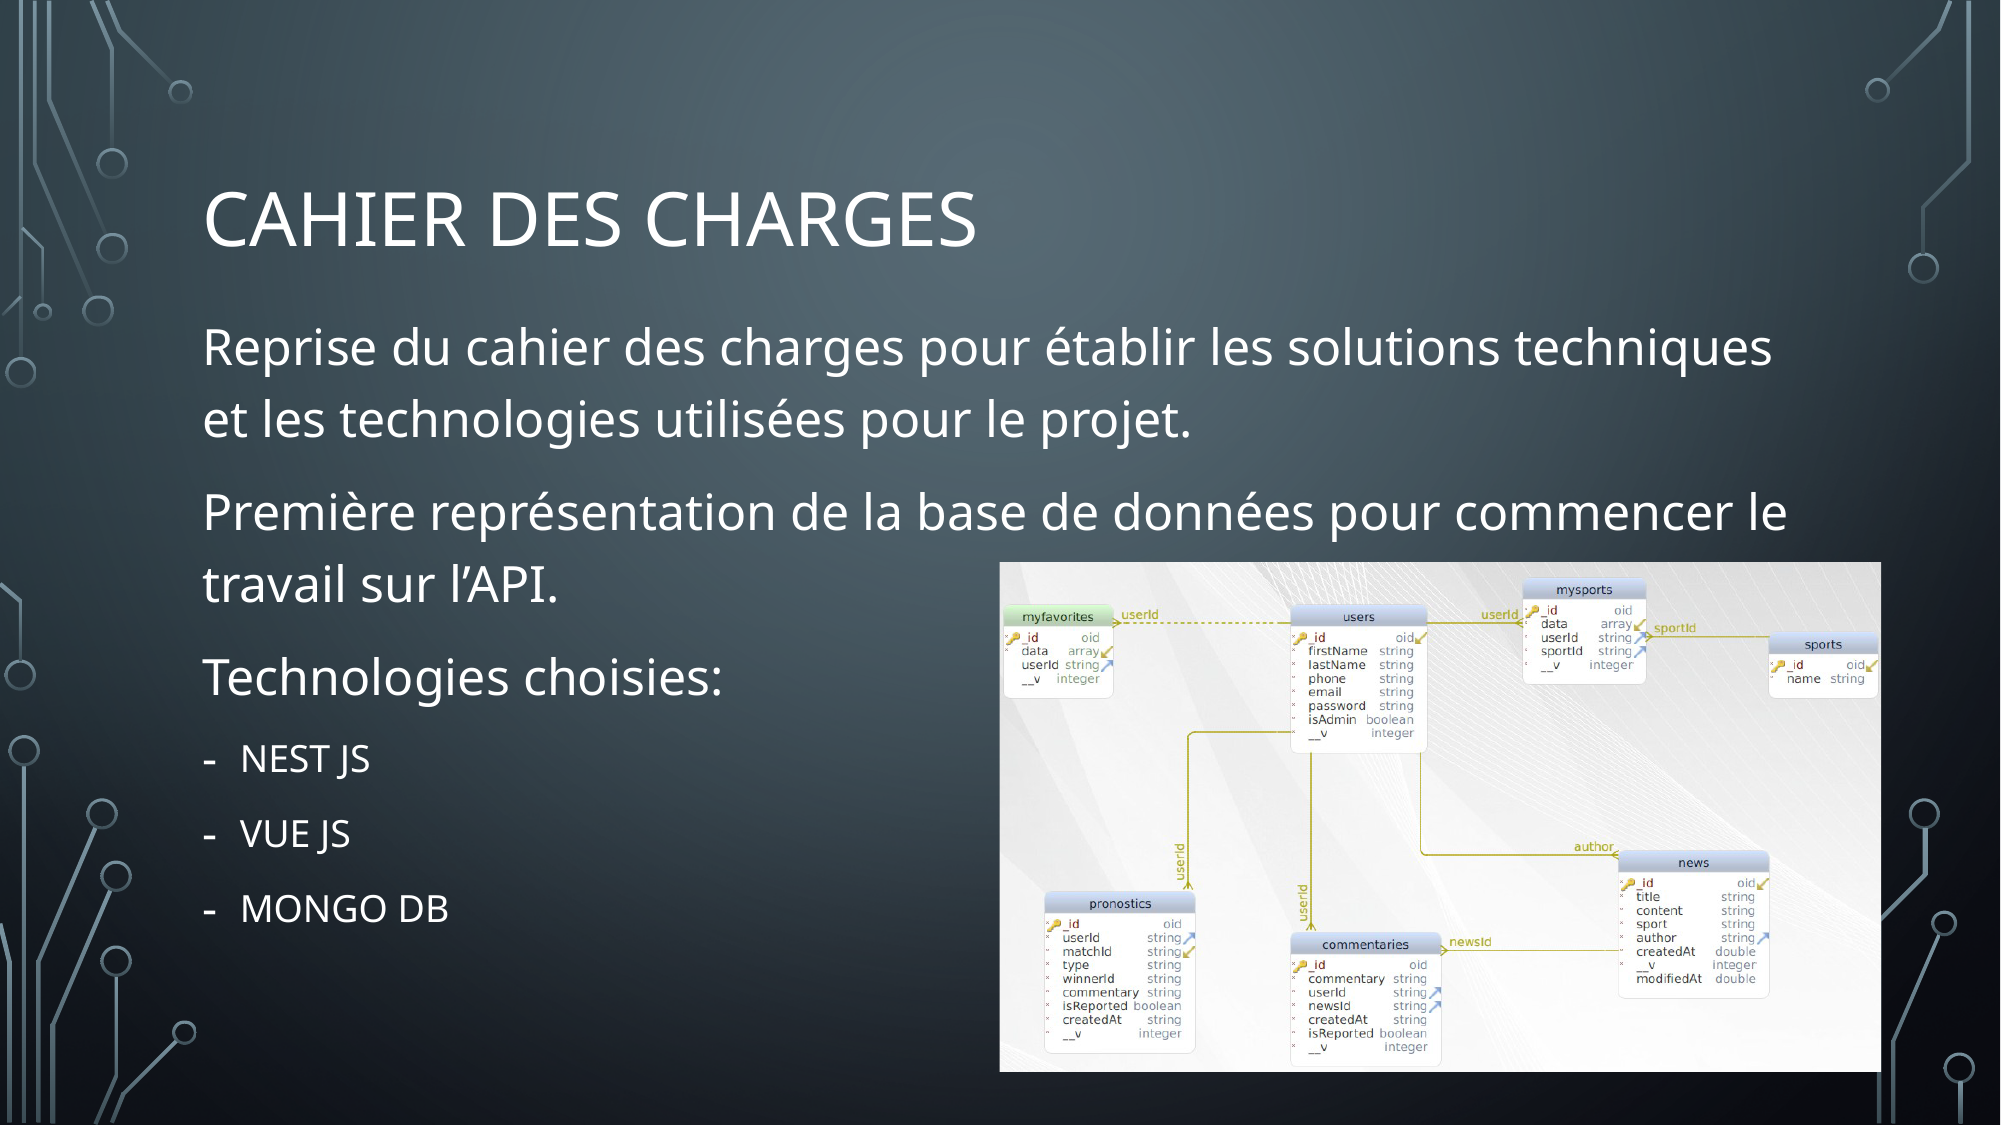

# Cahier des Charges
Reprise du cahier des charges pour établir les solutions techniques et les technologies utilisées pour le projet.
Première représentation de la base de données pour commencer le travail sur l’API.
Technologies choisies:
NEST JS
VUE JS
MONGO DB